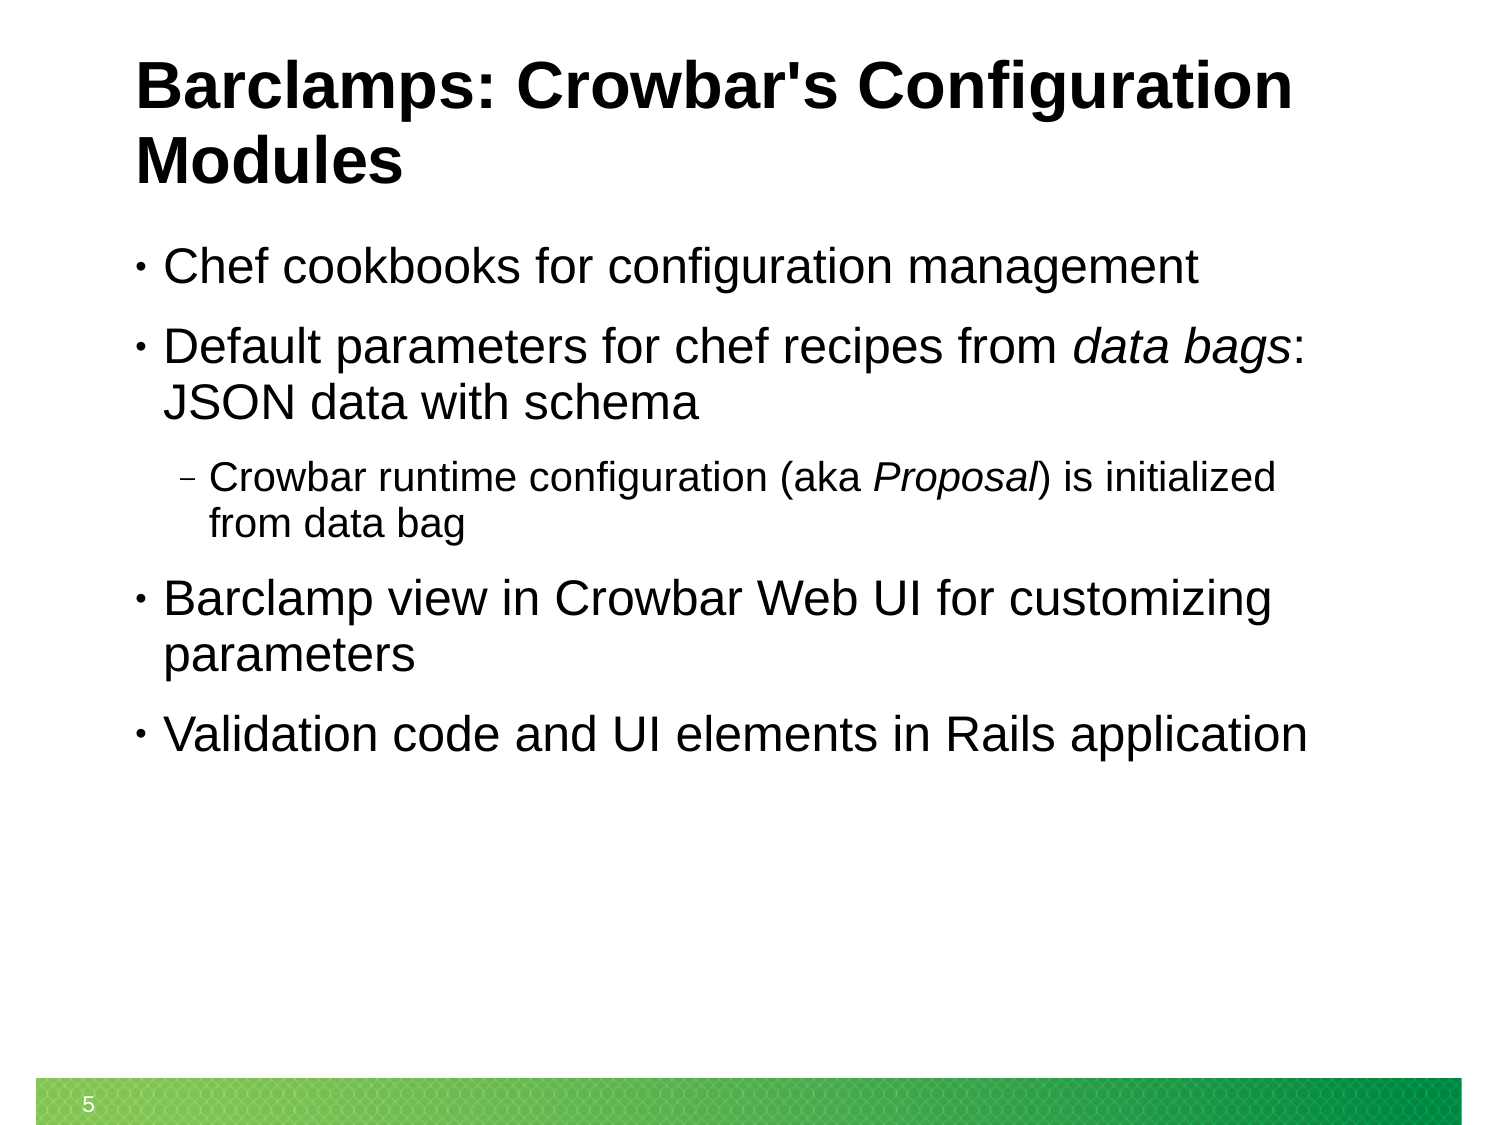

# Barclamps: Crowbar's Configuration Modules
Chef cookbooks for configuration management
Default parameters for chef recipes from data bags: JSON data with schema
Crowbar runtime configuration (aka Proposal) is initialized from data bag
Barclamp view in Crowbar Web UI for customizing parameters
Validation code and UI elements in Rails application